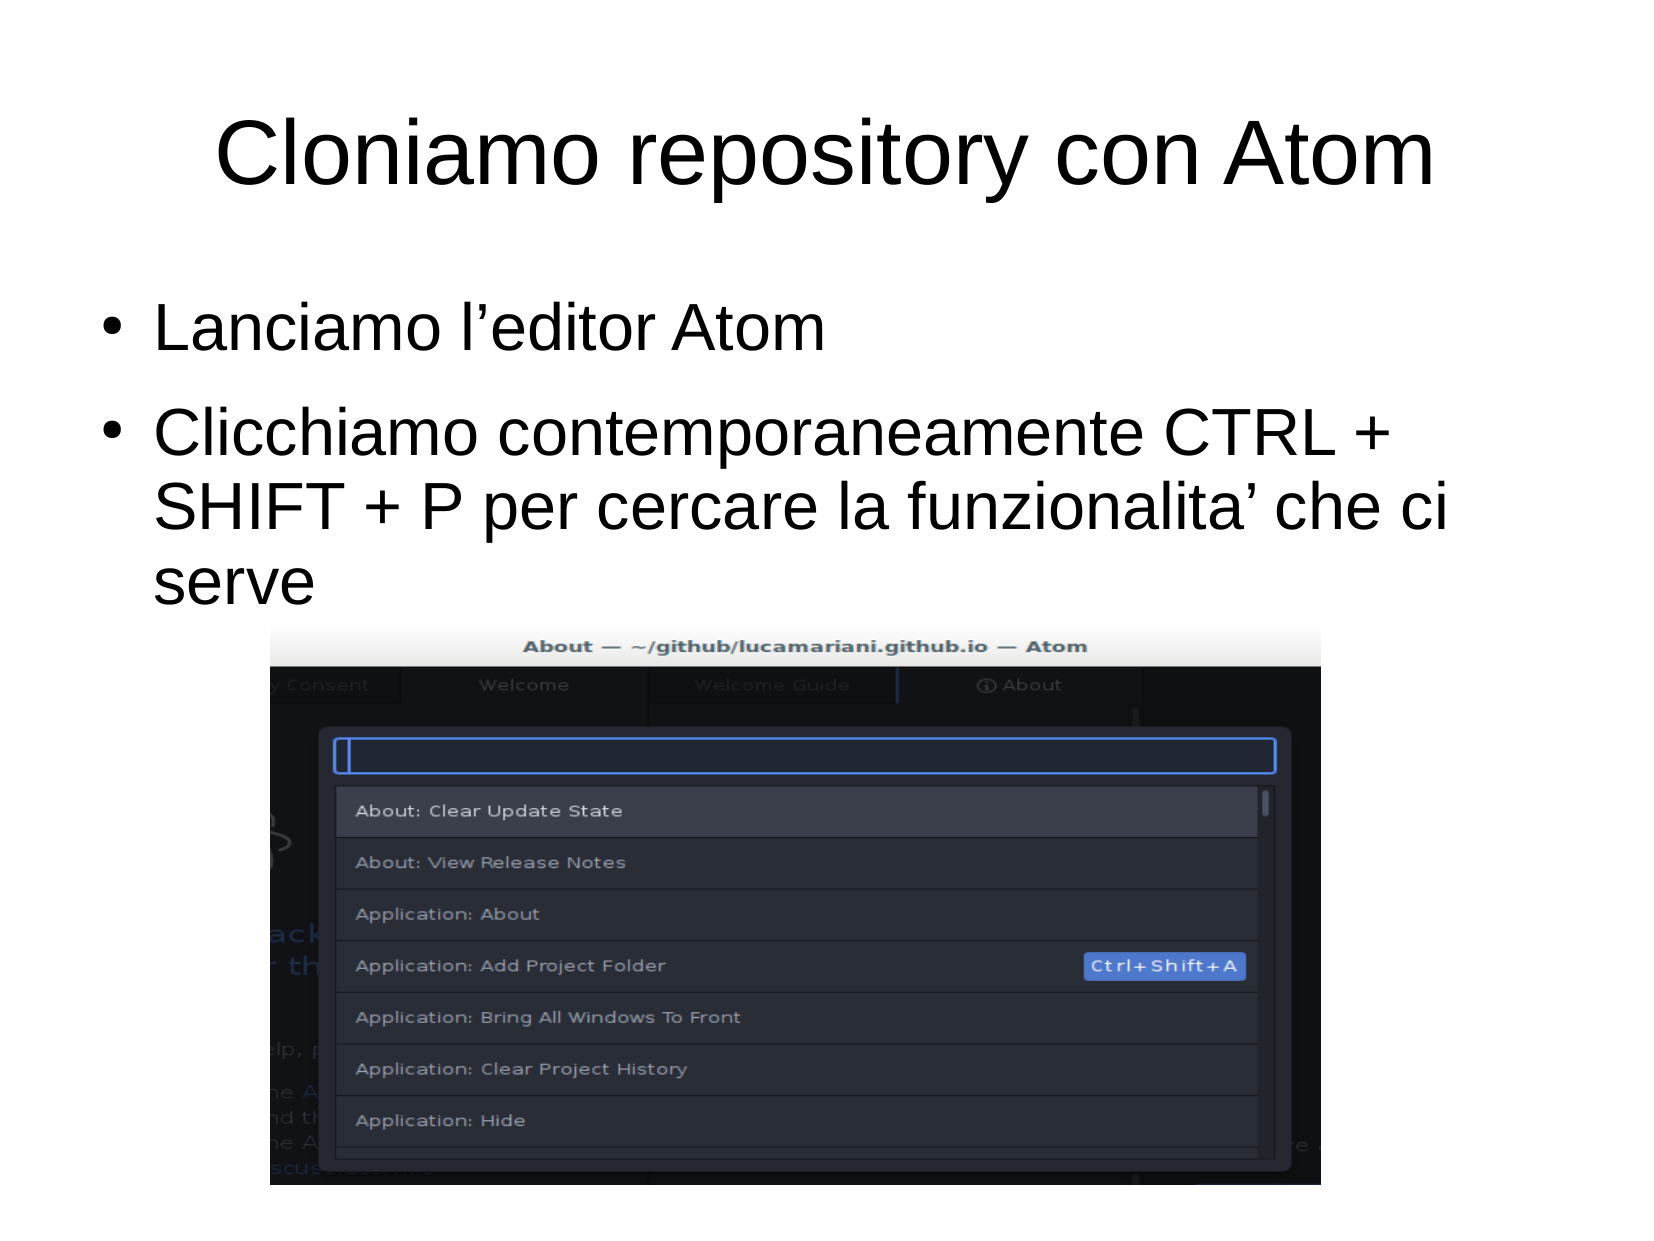

# Cloniamo repository con Atom
Lanciamo l’editor Atom
Clicchiamo contemporaneamente CTRL + SHIFT + P per cercare la funzionalita’ che ci serve